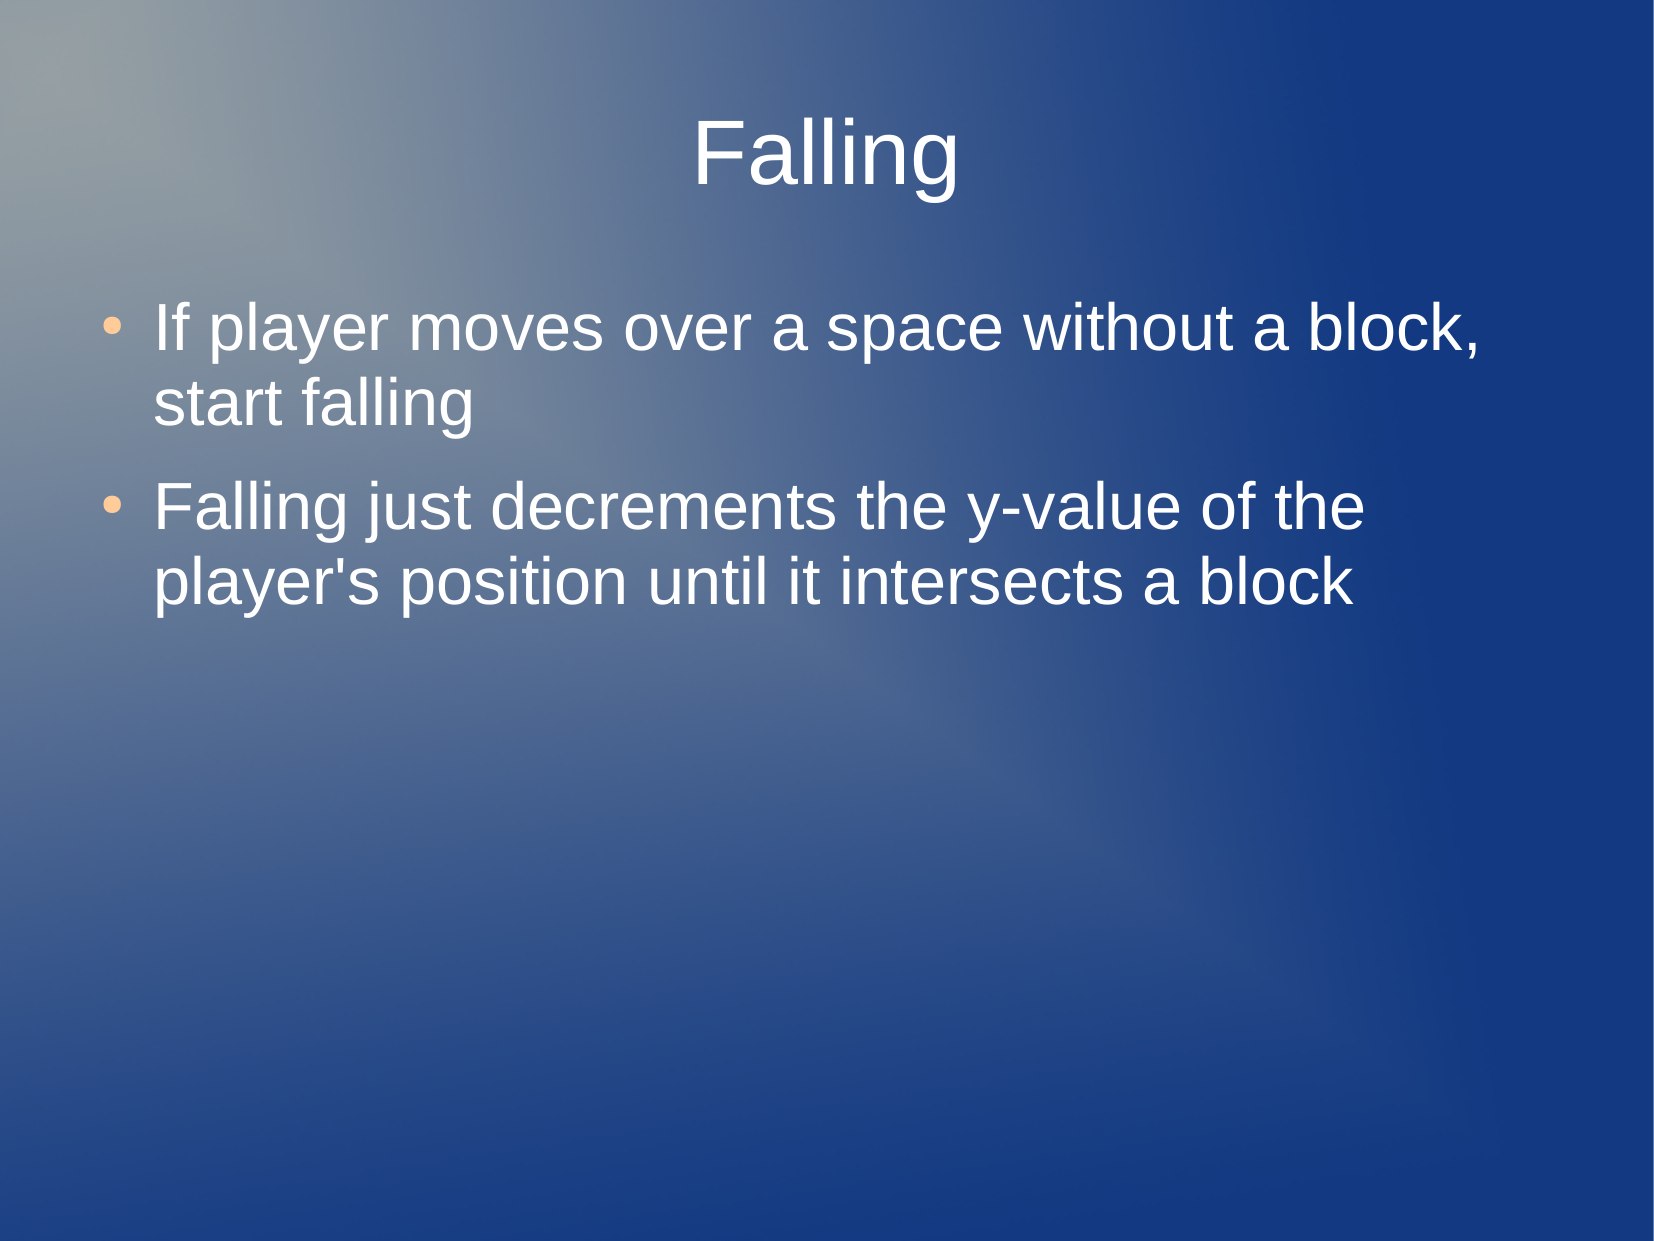

# Falling
If player moves over a space without a block, start falling
Falling just decrements the y-value of the player's position until it intersects a block